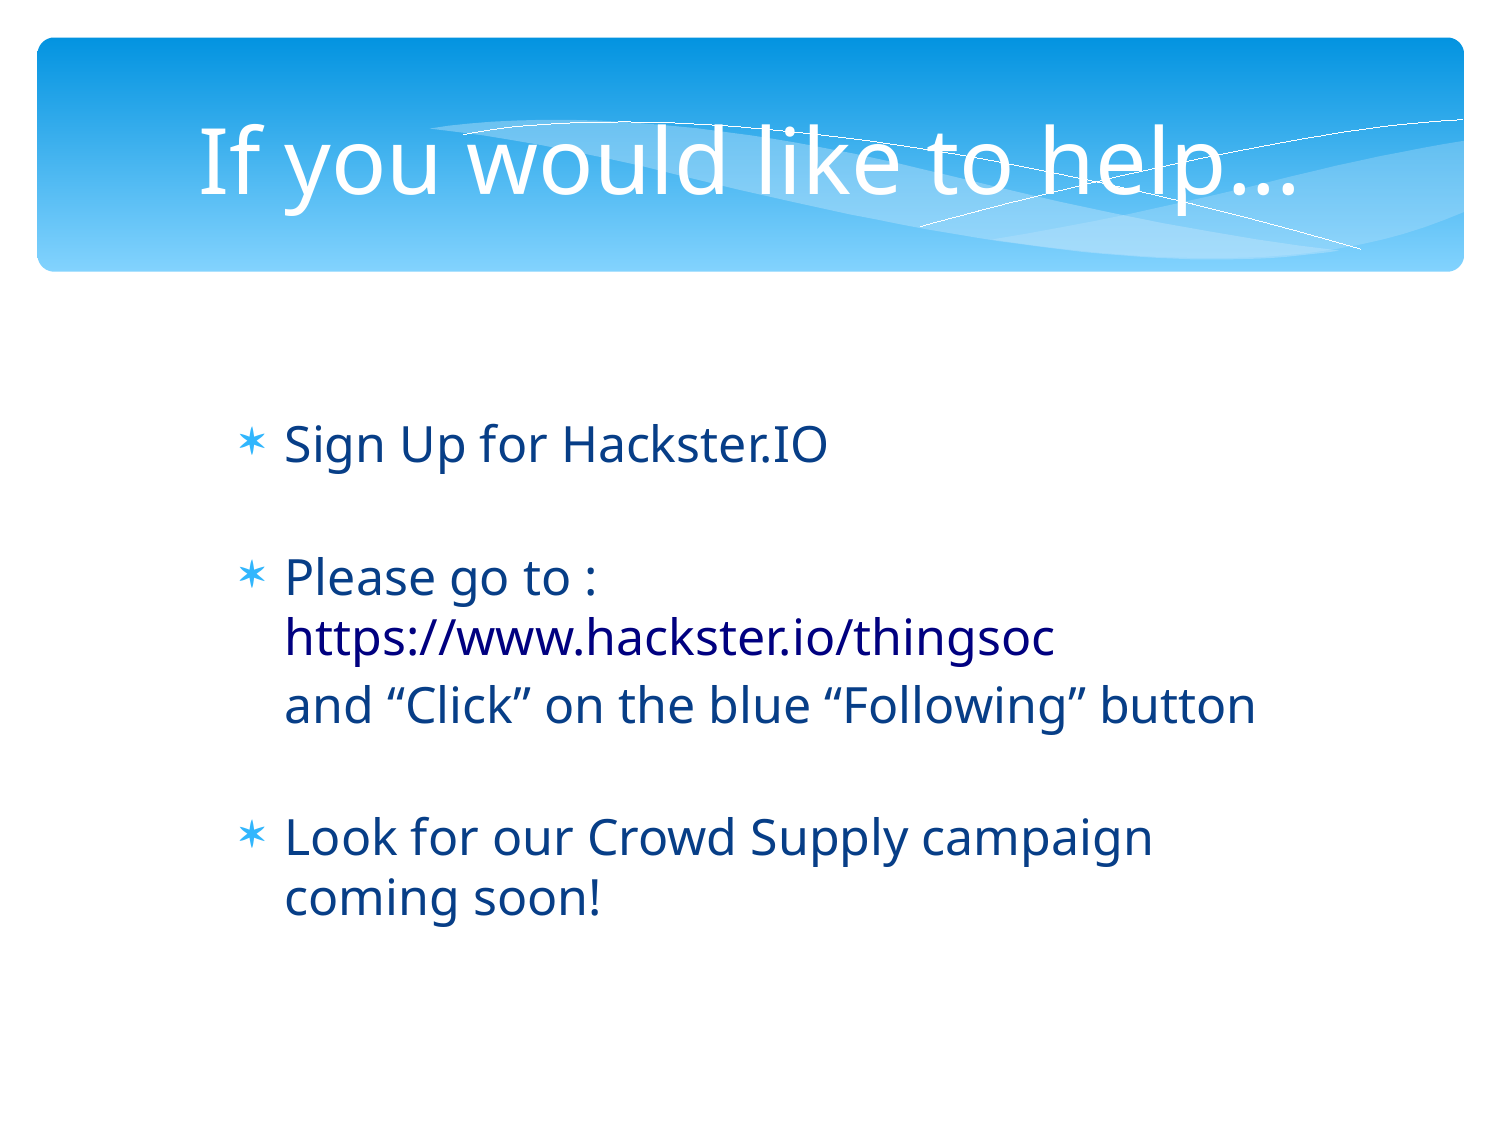

# If you would like to help...
Sign Up for Hackster.IO
Please go to :
https://www.hackster.io/thingsoc
and “Click” on the blue “Following” button
Look for our Crowd Supply campaign
coming soon!